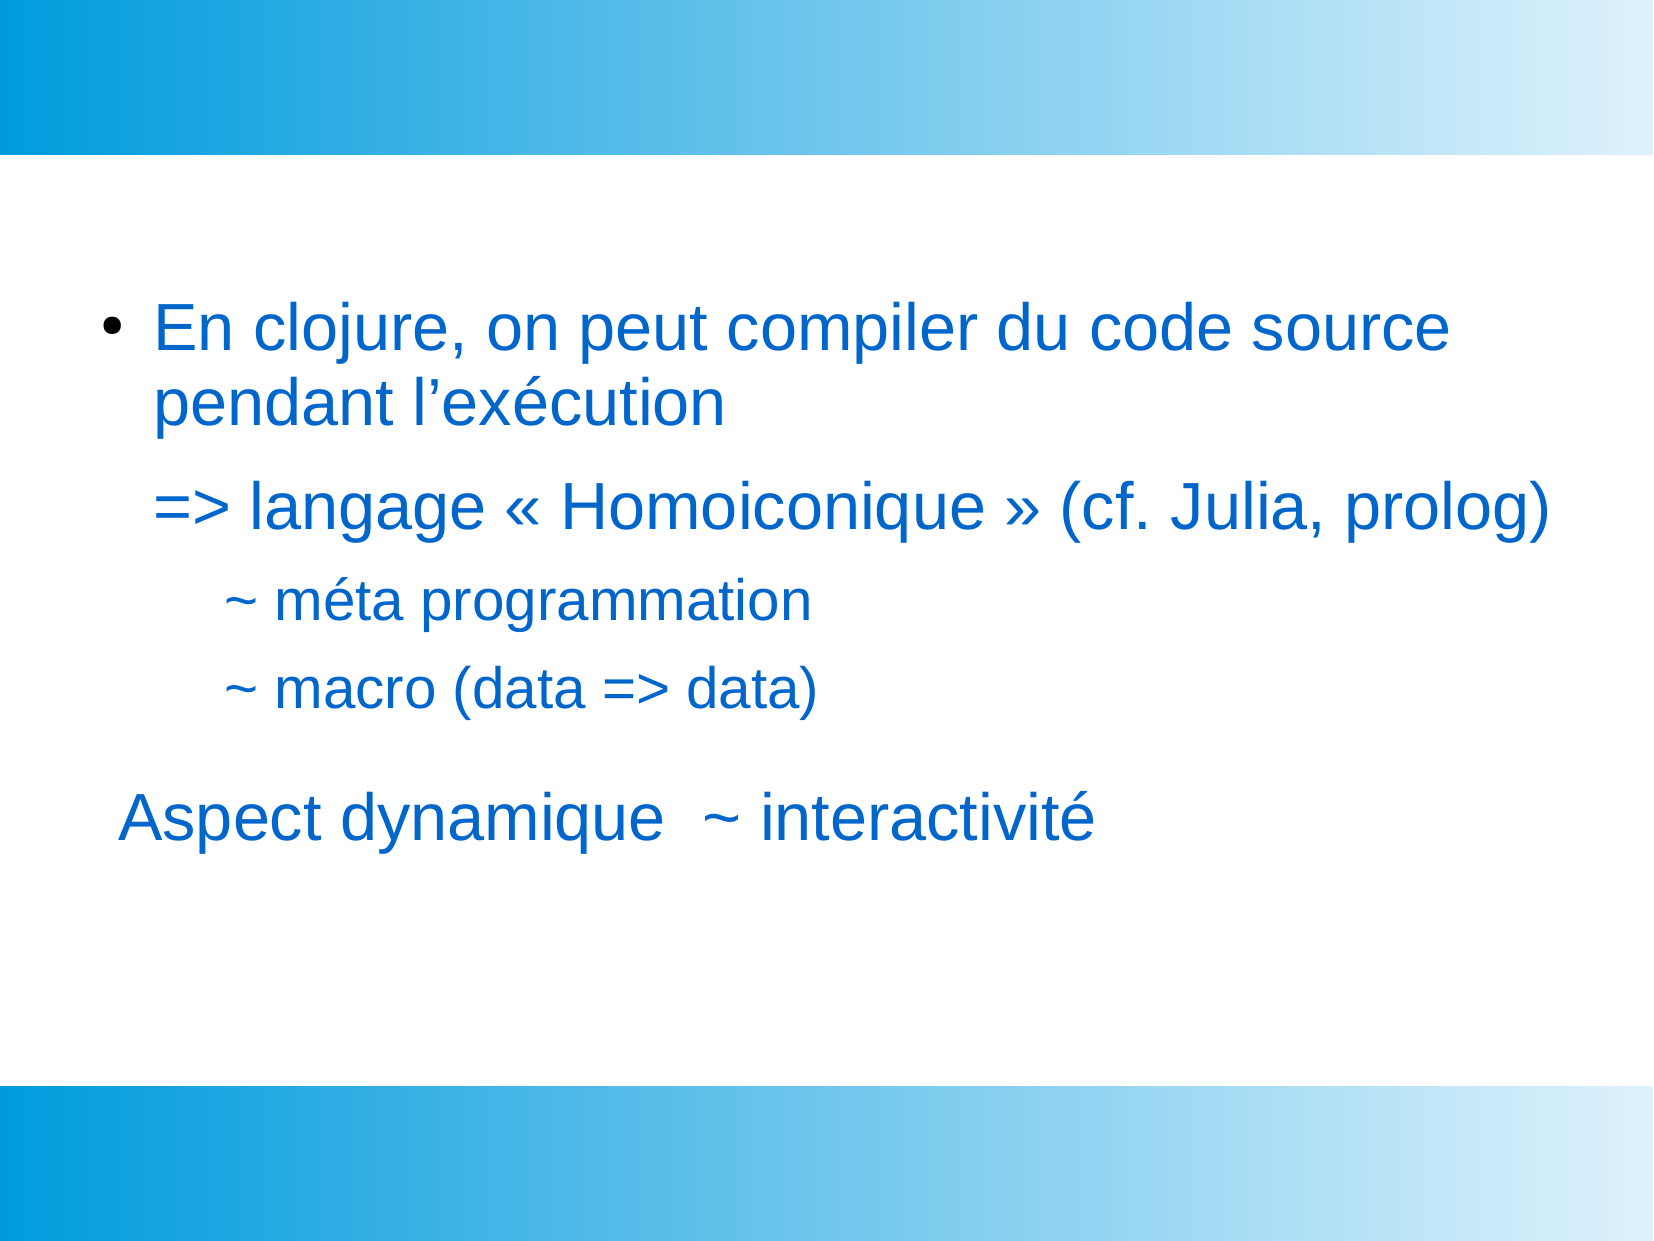

#
En clojure, on peut compiler du code source pendant l’exécution
=> langage « Homoiconique » (cf. Julia, prolog)
~ méta programmation
~ macro (data => data)
Aspect dynamique ~ interactivité